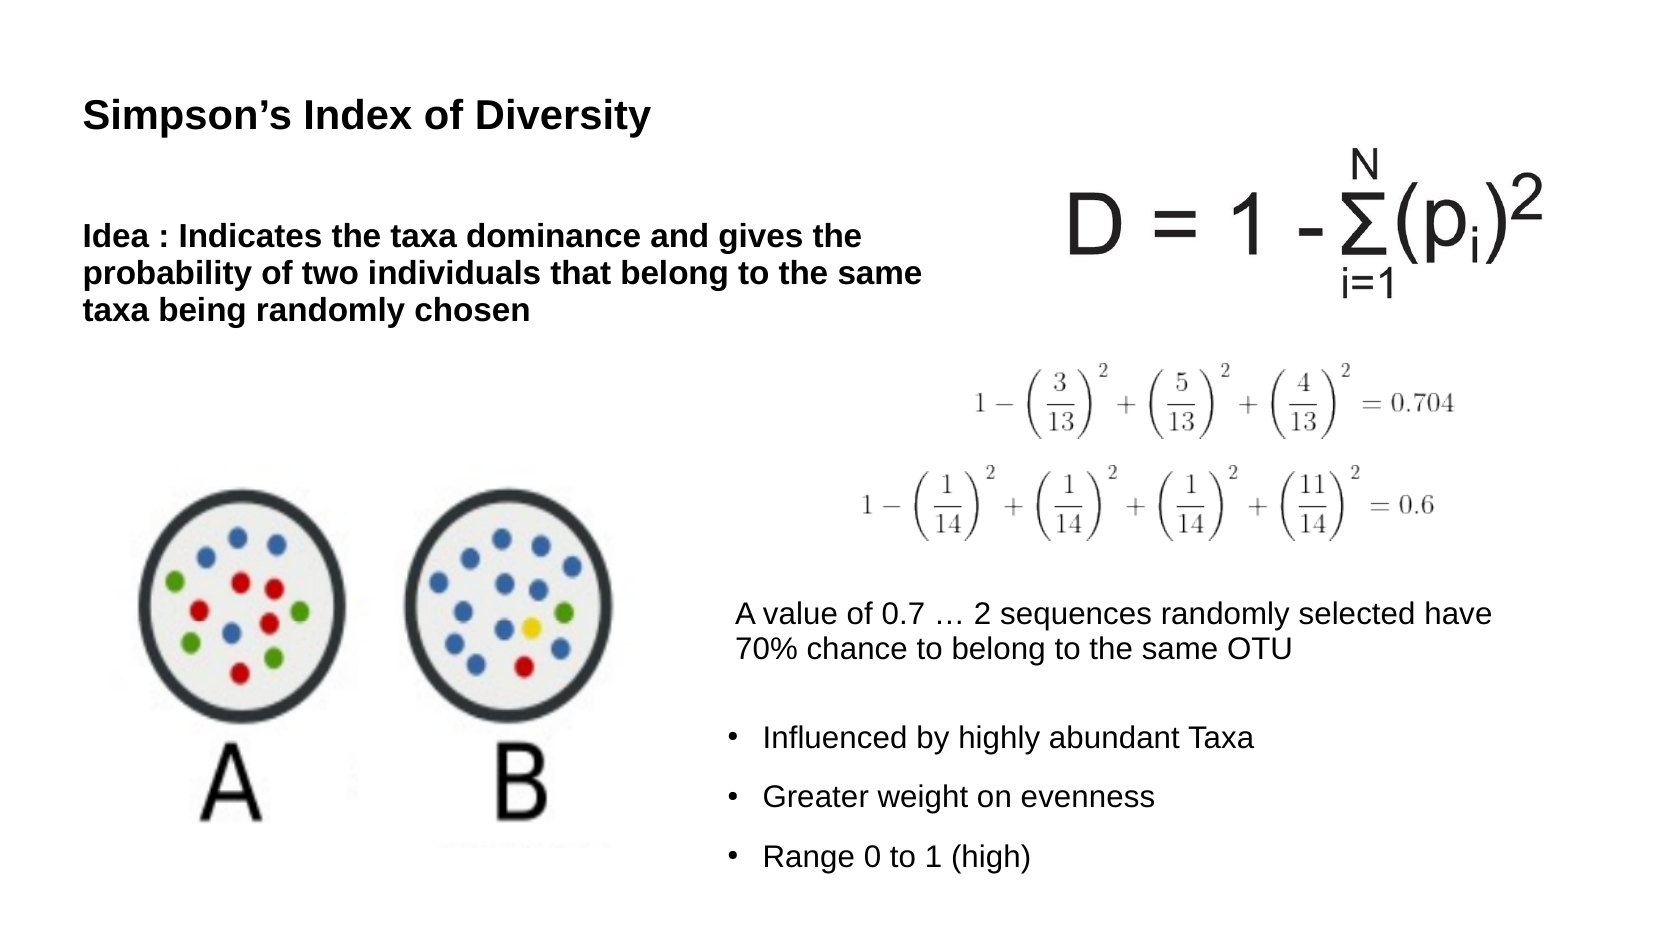

# Simpson’s Index of Diversity
Idea : Indicates the taxa dominance and gives the probability of two individuals that belong to the same taxa being randomly chosen
A value of 0.7 … 2 sequences randomly selected have 70% chance to belong to the same OTU
Influenced by highly abundant Taxa
Greater weight on evenness
Range 0 to 1 (high)